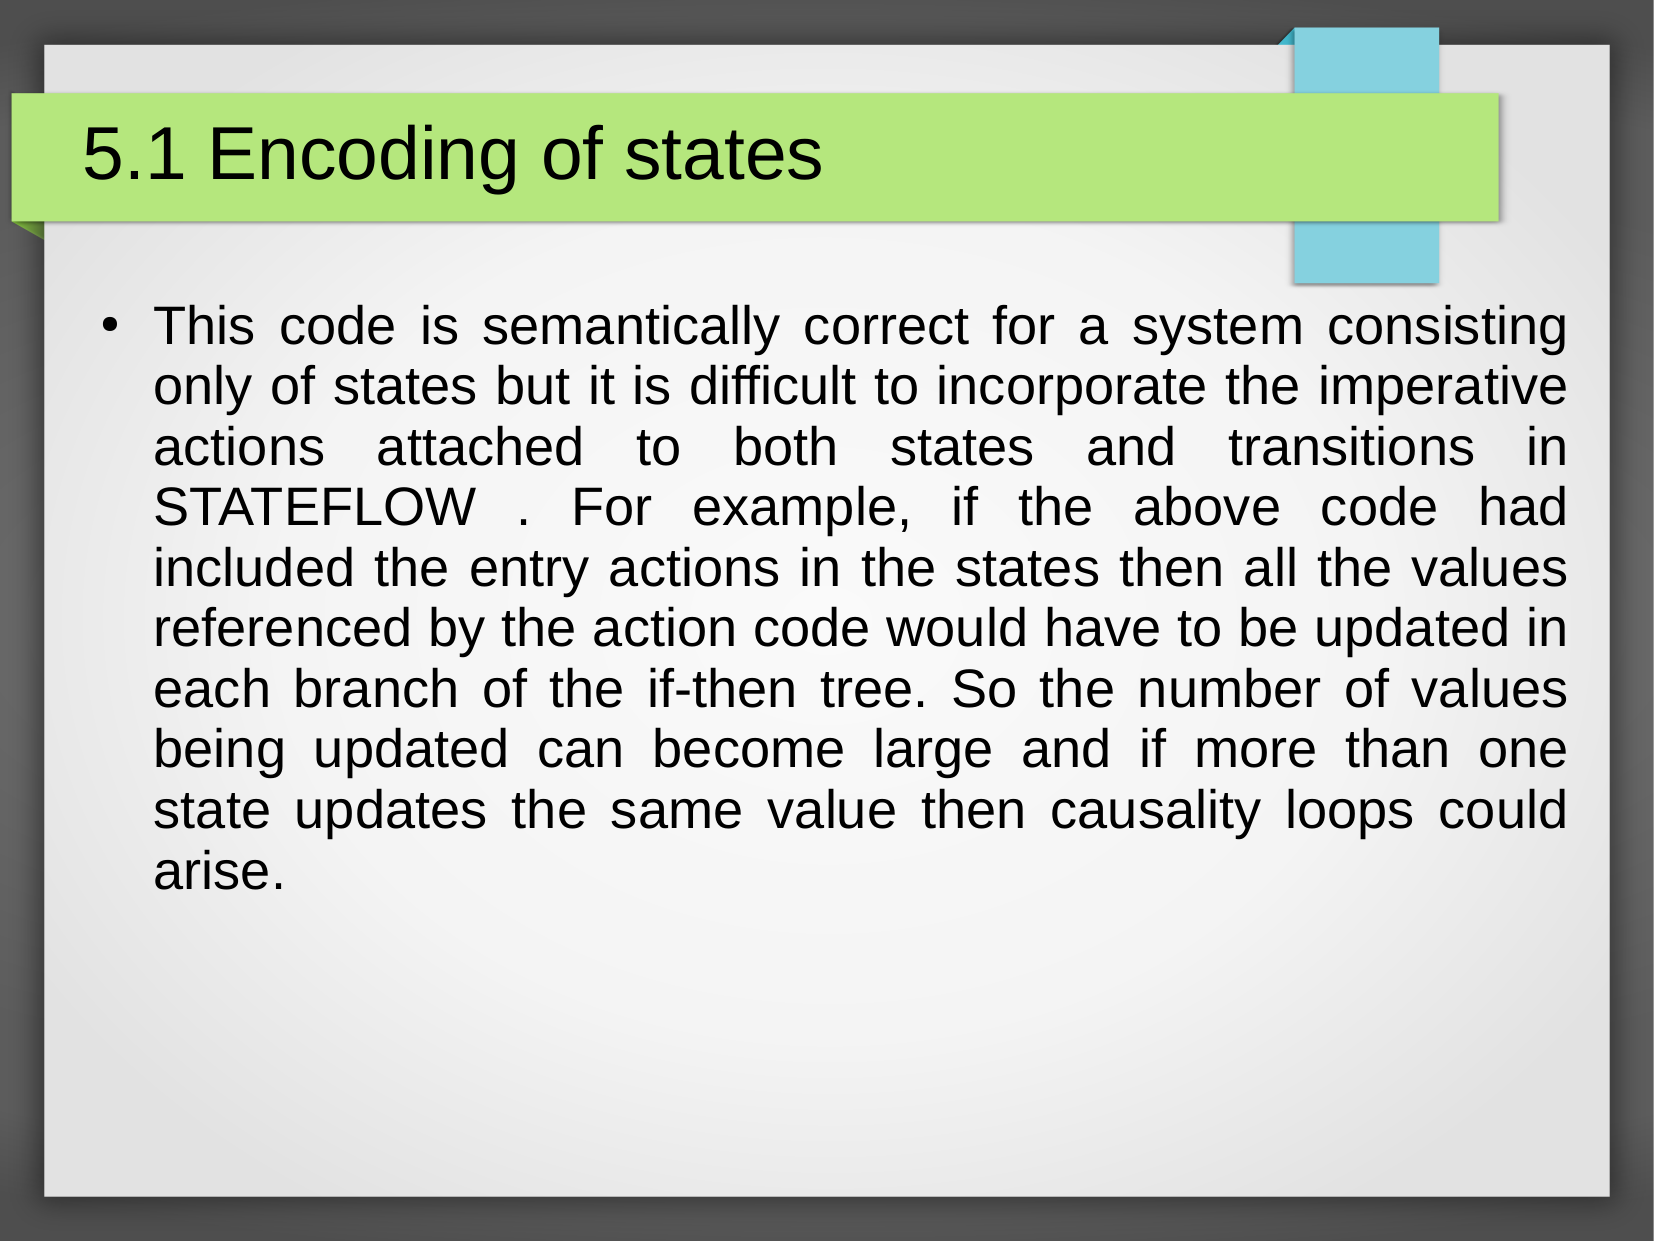

# 5.1 Encoding of states
This code is semantically correct for a system consisting only of states but it is difficult to incorporate the imperative actions attached to both states and transitions in STATEFLOW . For example, if the above code had included the entry actions in the states then all the values referenced by the action code would have to be updated in each branch of the if-then tree. So the number of values being updated can become large and if more than one state updates the same value then causality loops could arise.